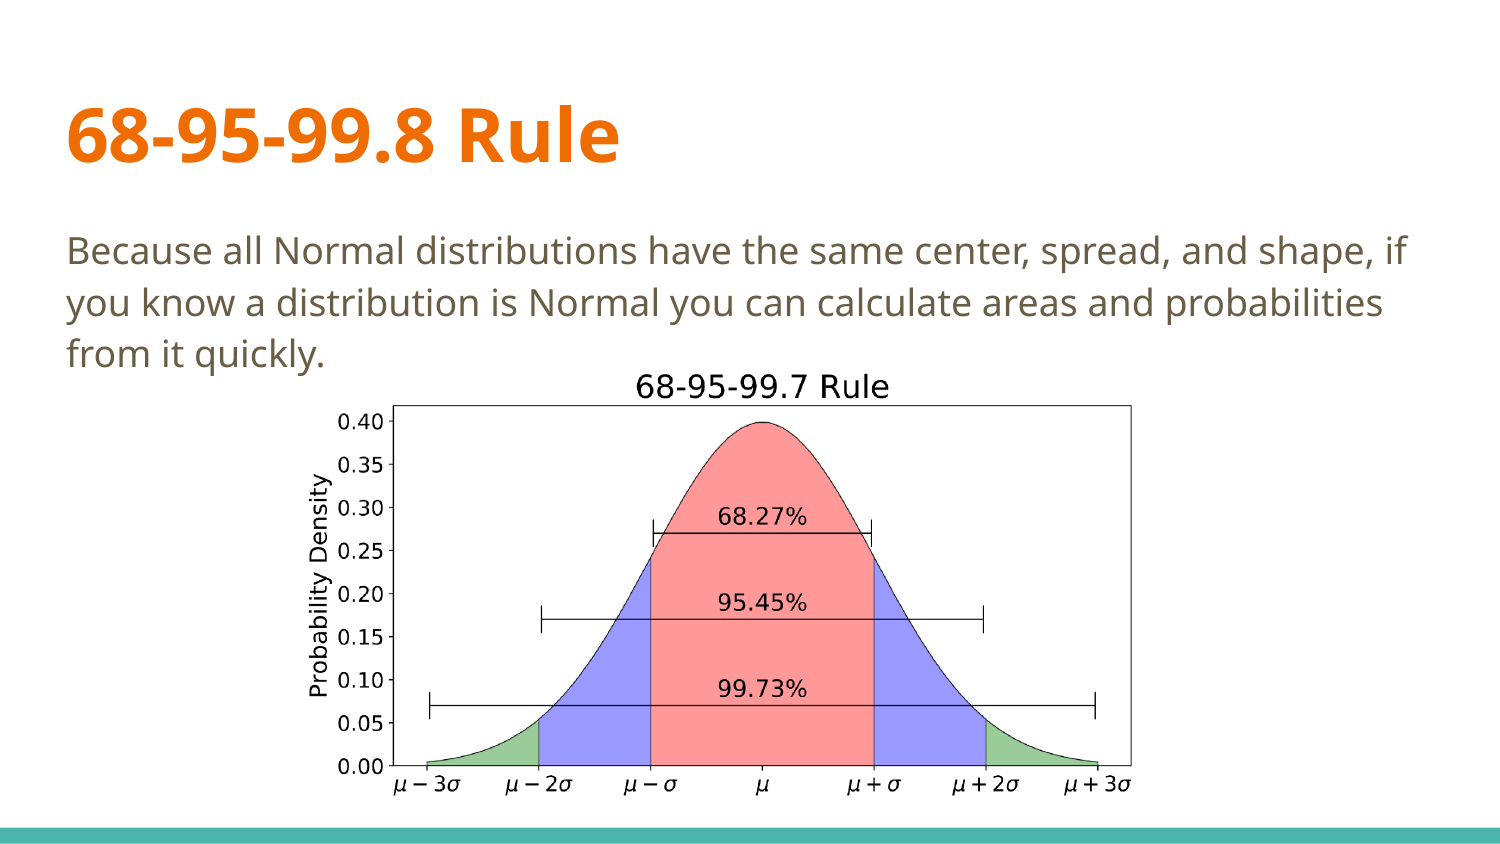

# 68-95-99.8 Rule
Because all Normal distributions have the same center, spread, and shape, if you know a distribution is Normal you can calculate areas and probabilities from it quickly.